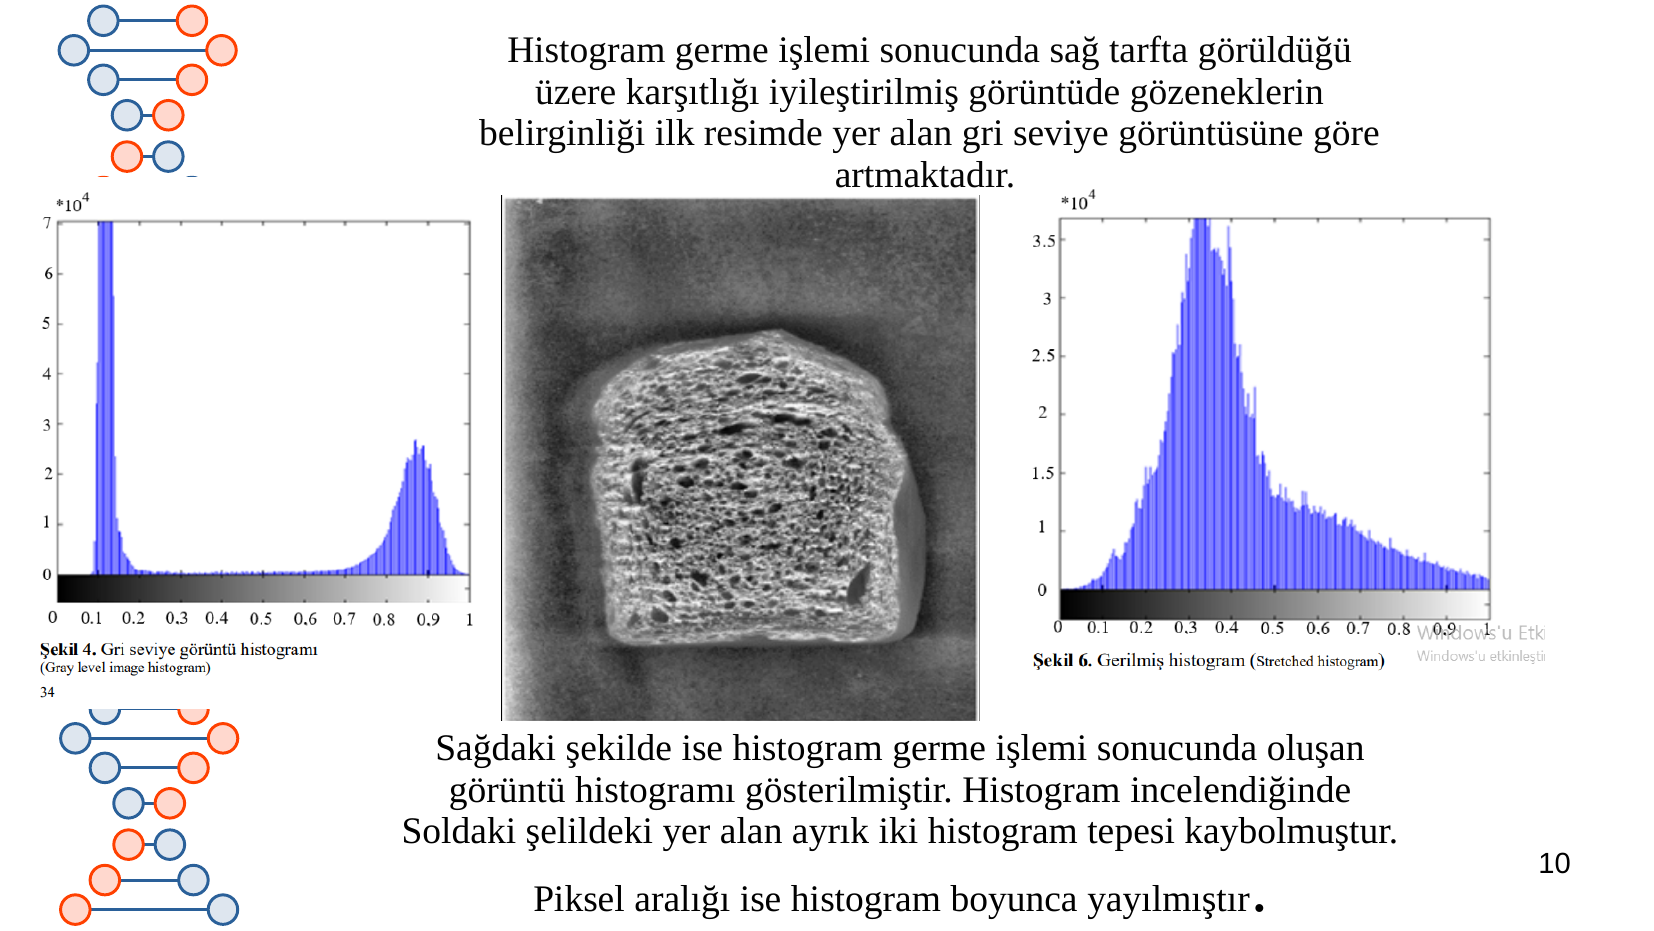

# Histogram germe işlemi sonucunda sağ tarfta görüldüğü üzere karşıtlığı iyileştirilmiş görüntüde gözeneklerin belirginliği ilk resimde yer alan gri seviye görüntüsüne göre artmaktadır.
Sağdaki şekilde ise histogram germe işlemi sonucunda oluşan
görüntü histogramı gösterilmiştir. Histogram incelendiğinde
Soldaki şelildeki yer alan ayrık iki histogram tepesi kaybolmuştur.
Piksel aralığı ise histogram boyunca yayılmıştır.
10